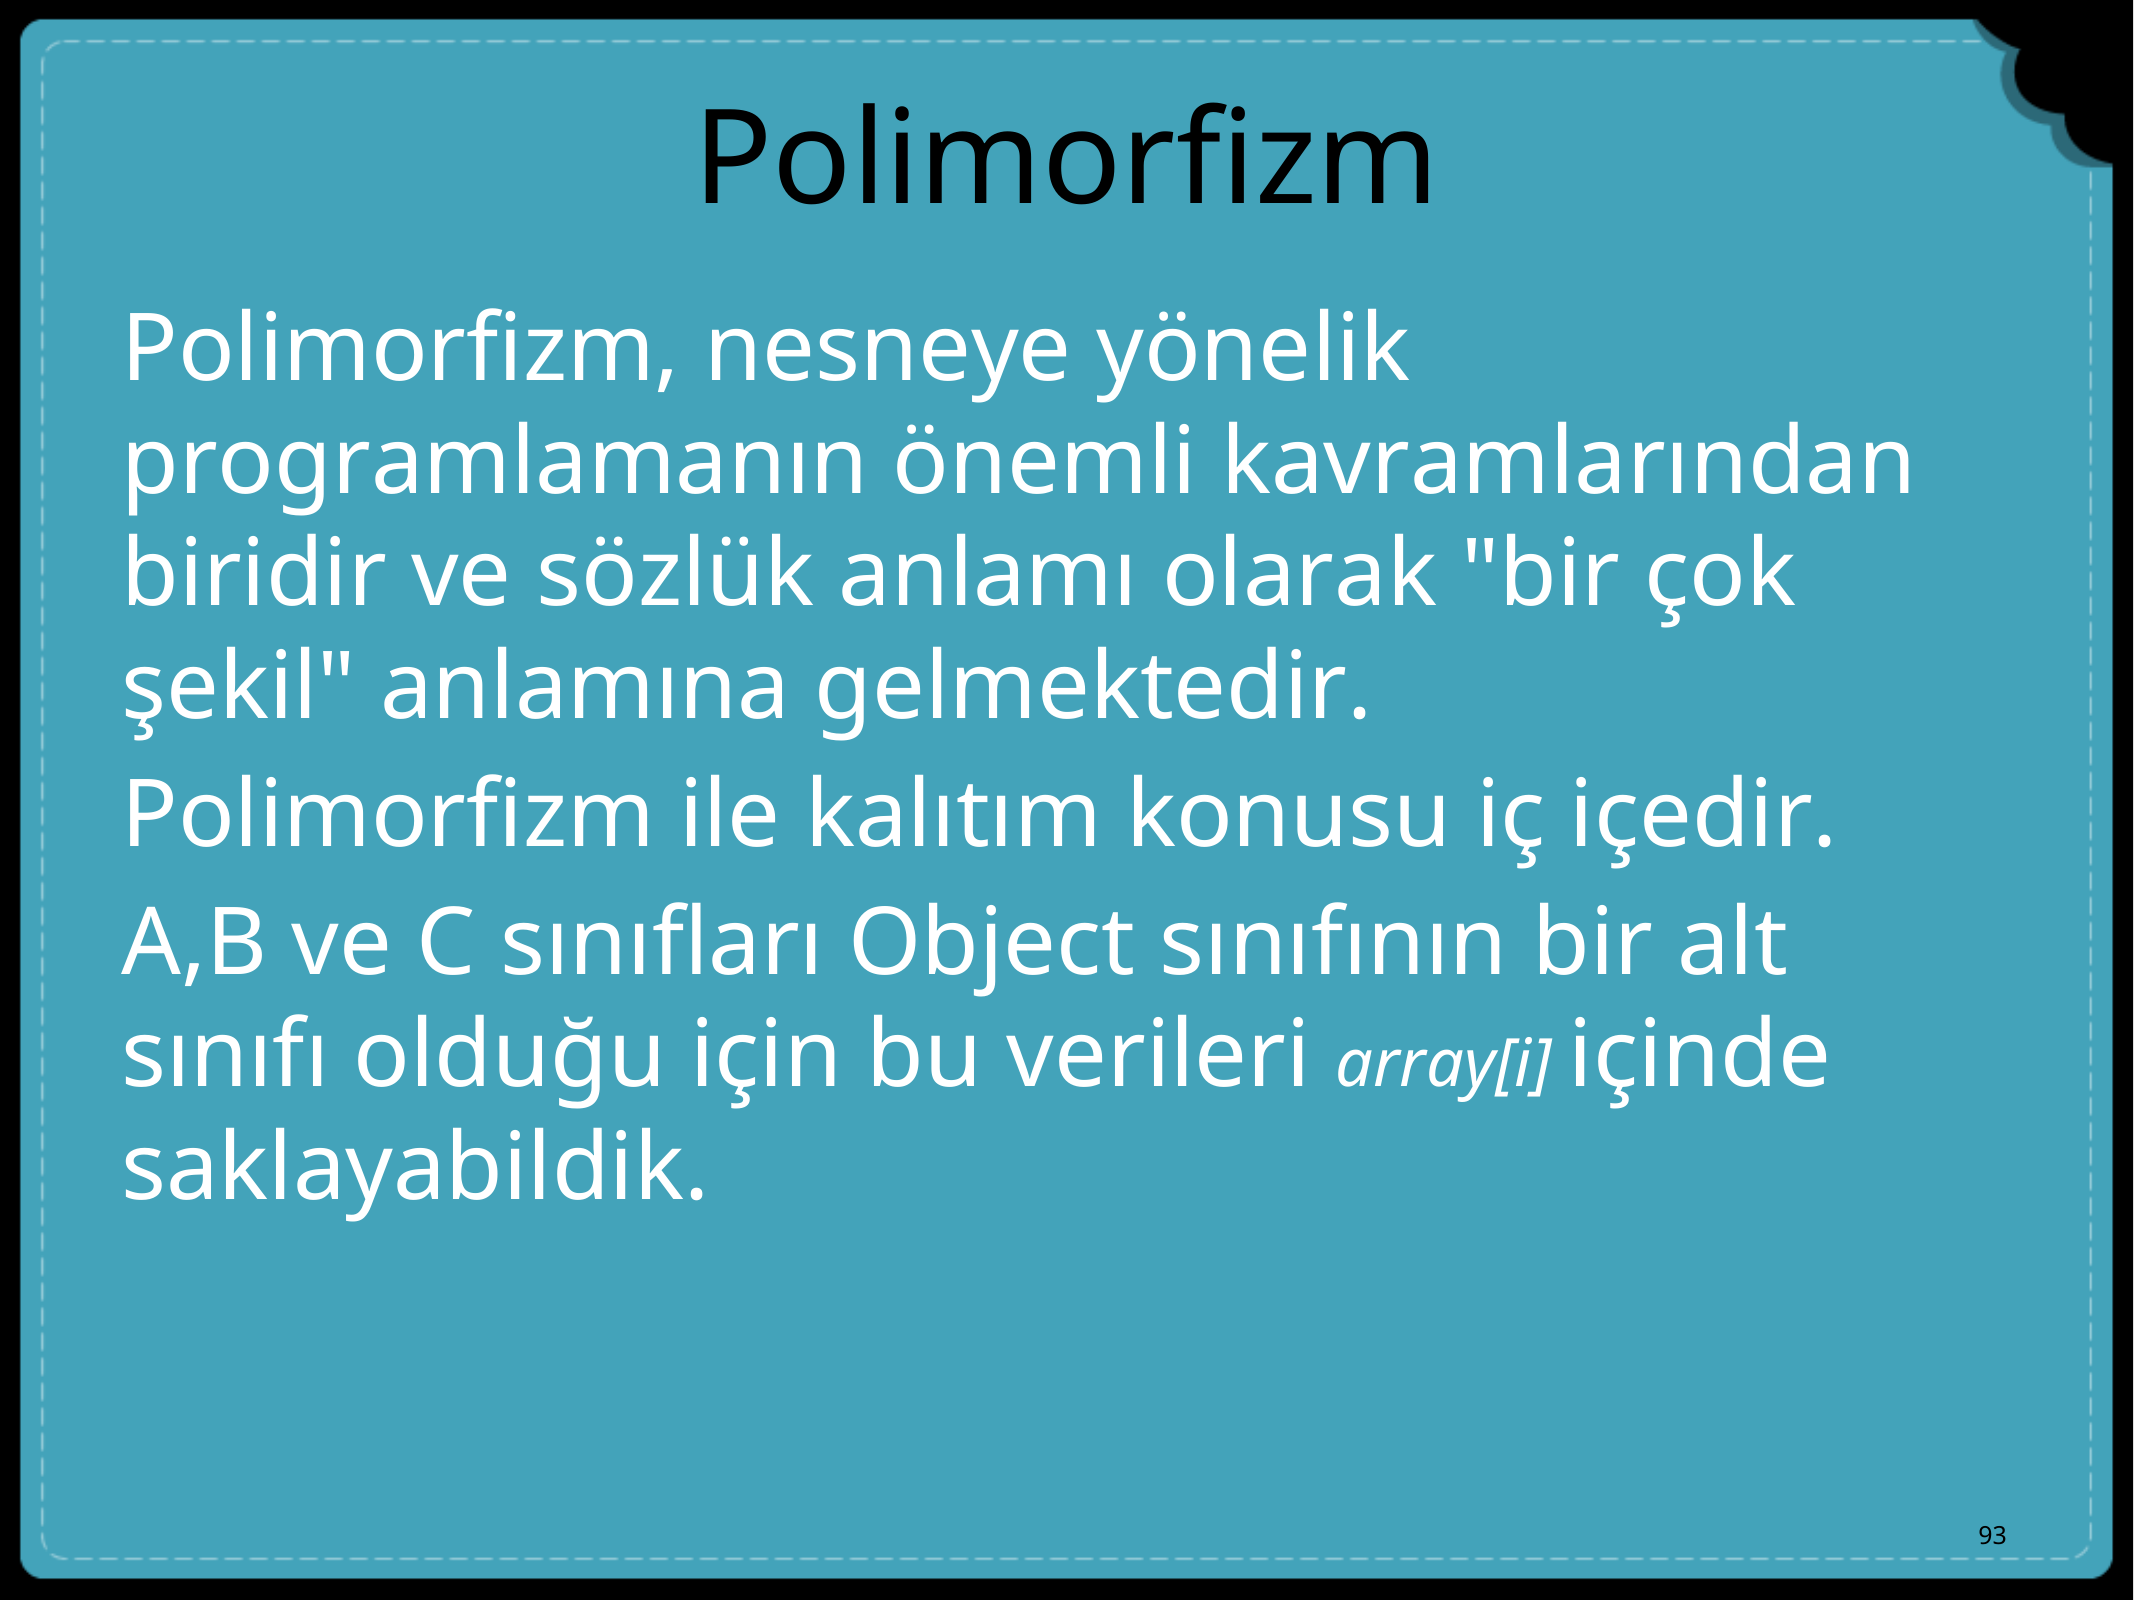

# Polimorfizm
Polimorfizm, nesneye yönelik programlamanın önemli kavramlarından biridir ve sözlük anlamı olarak "bir çok şekil" anlamına gelmektedir.
Polimorfizm ile kalıtım konusu iç içedir.
A,B ve C sınıfları Object sınıfının bir alt sınıfı olduğu için bu verileri array[i] içinde saklayabildik.
93